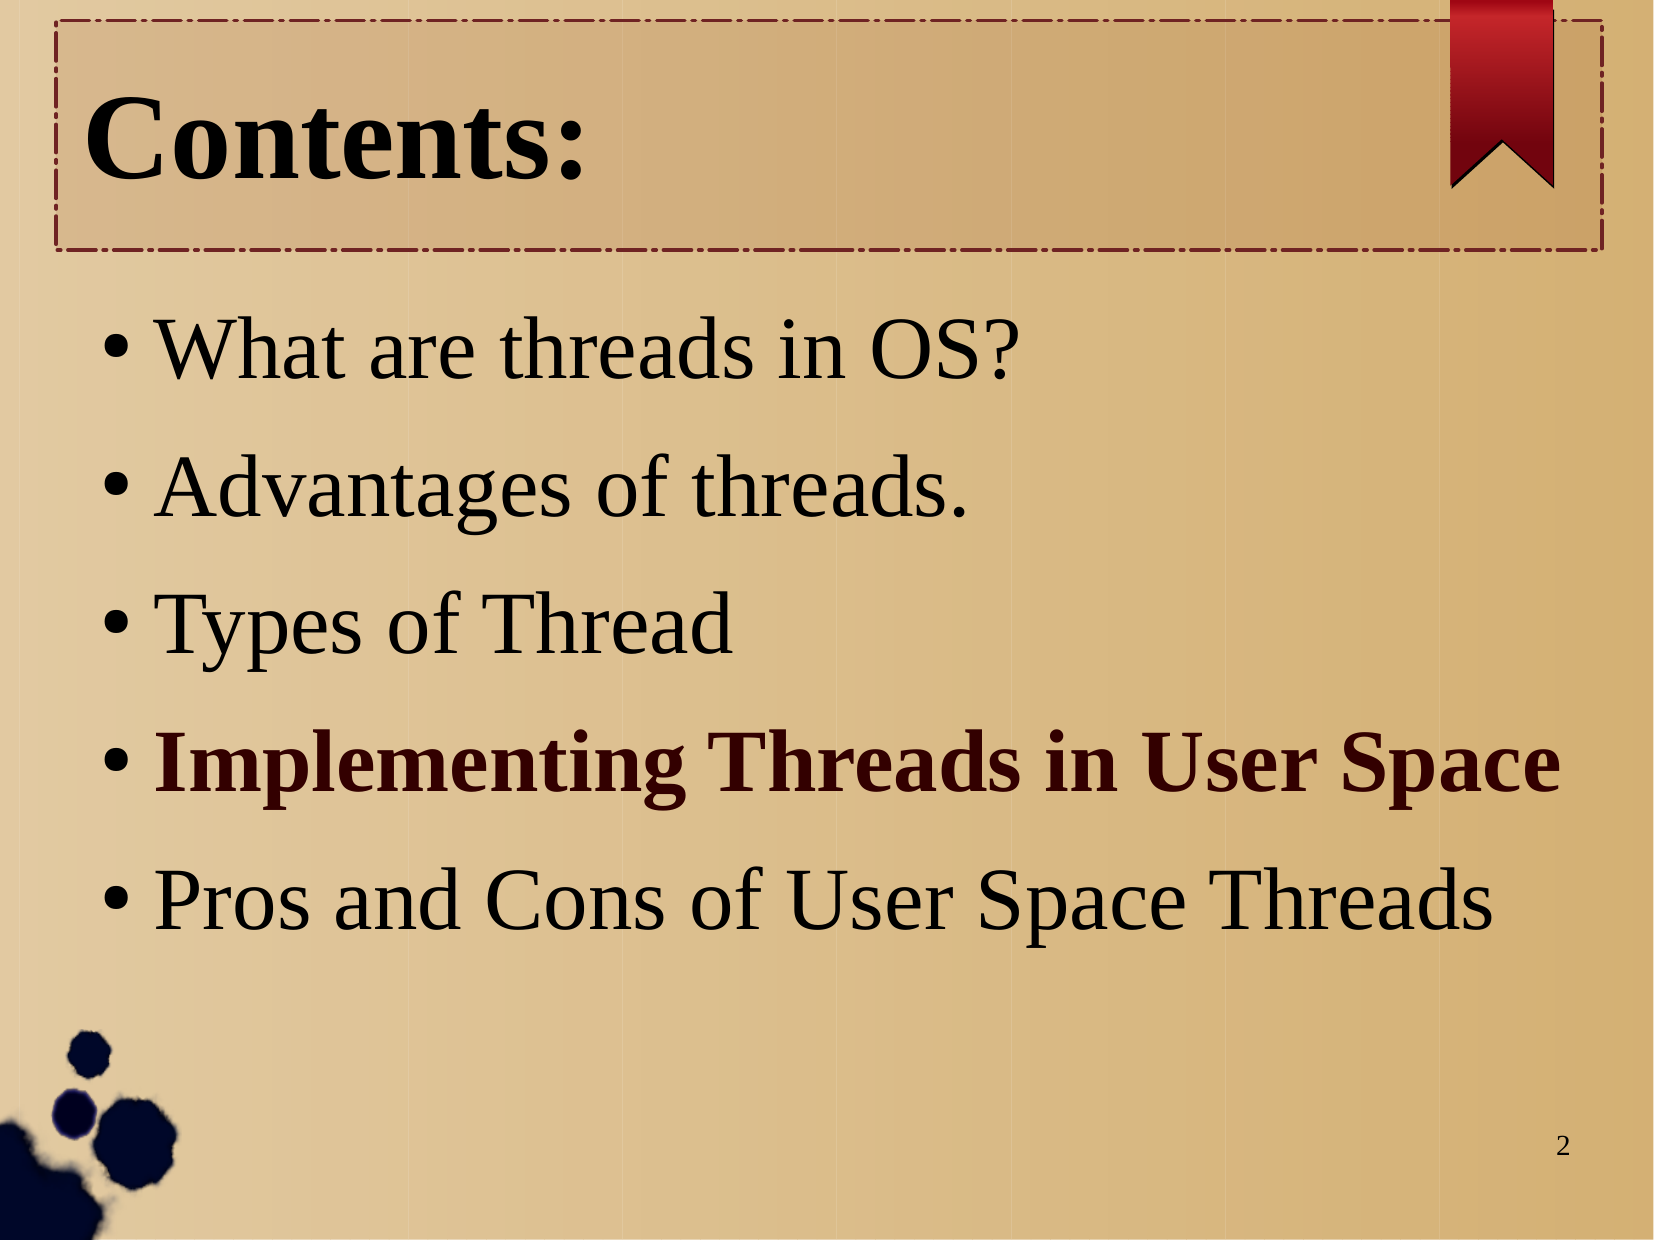

# Contents:
What are threads in OS?
Advantages of threads.
Types of Thread
Implementing Threads in User Space
Pros and Cons of User Space Threads
2